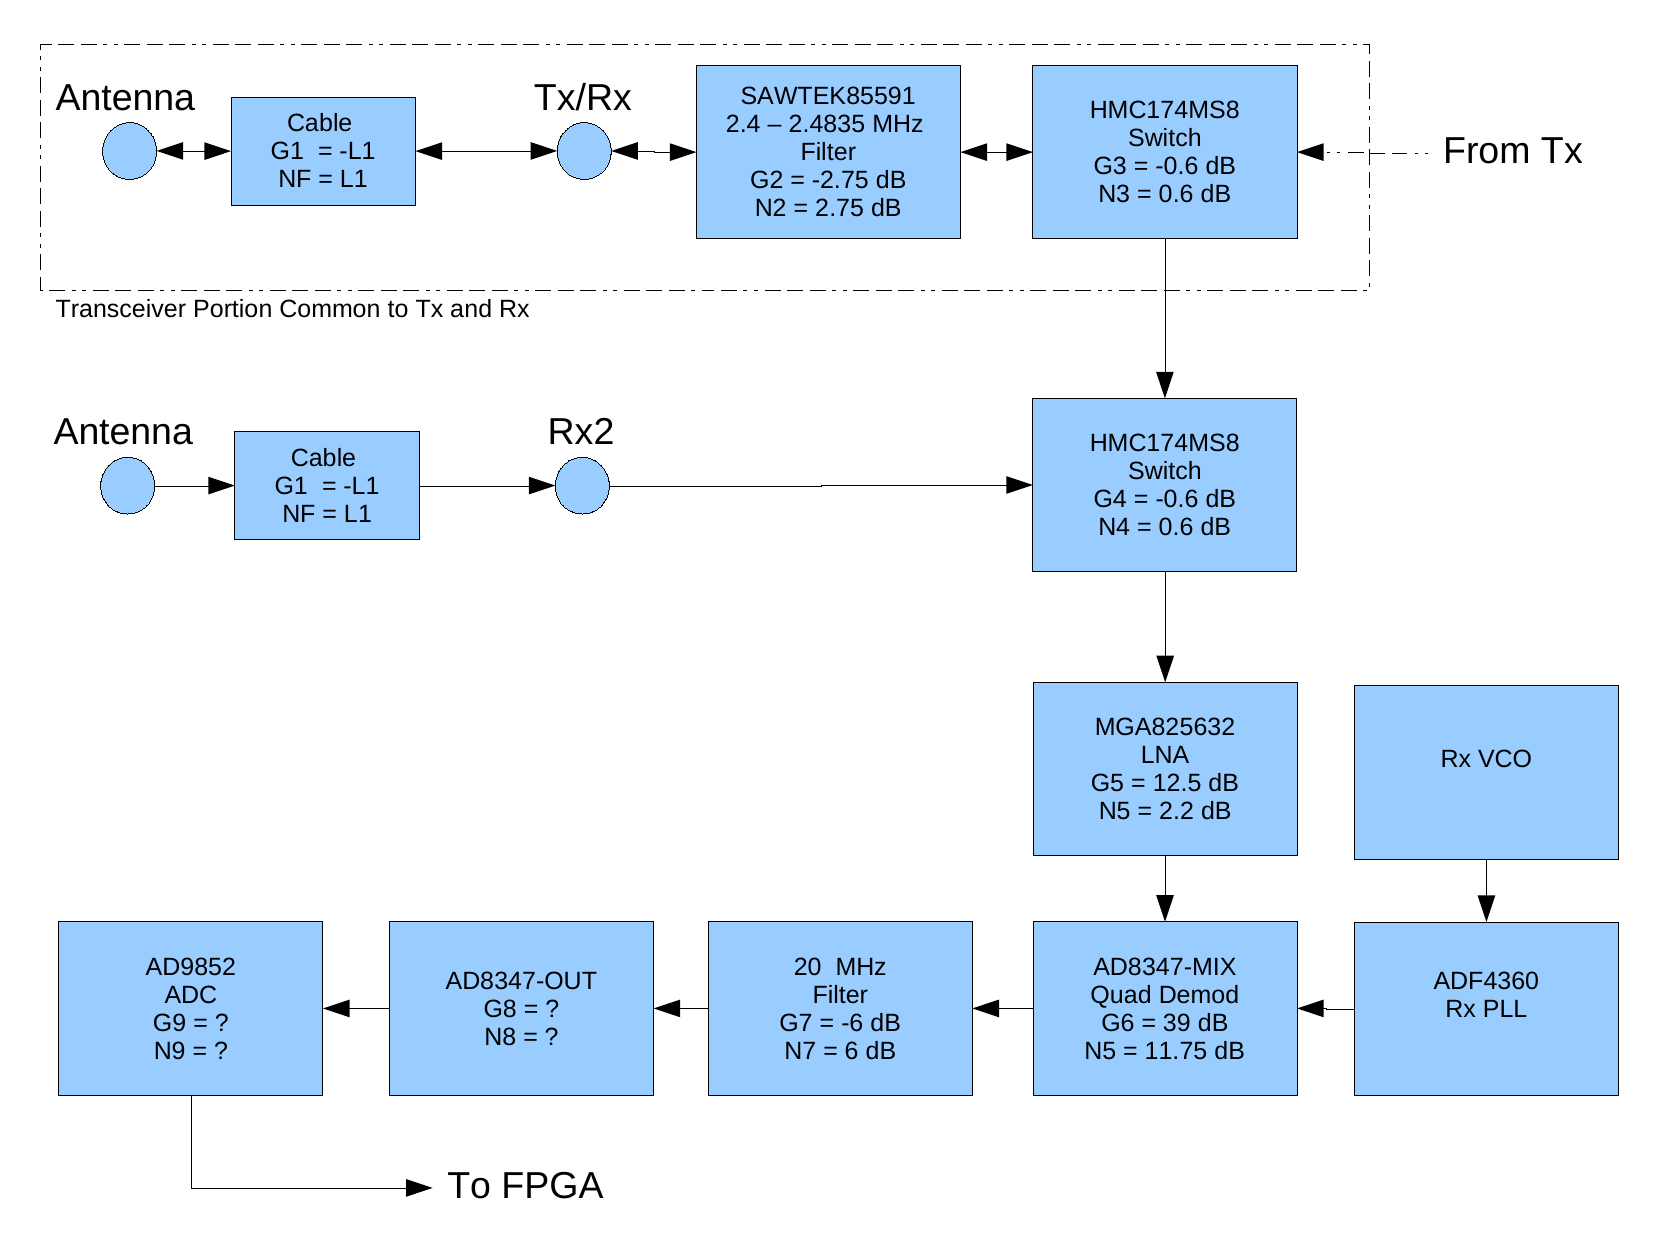

SAWTEK85591
2.4 – 2.4835 MHz
Filter
G2 = -2.75 dB
N2 = 2.75 dB
HMC174MS8
Switch
G3 = -0.6 dB
N3 = 0.6 dB
Antenna
Tx/Rx
Cable
G1 = -L1
NF = L1
From Tx
Transceiver Portion Common to Tx and Rx
HMC174MS8
Switch
G4 = -0.6 dB
N4 = 0.6 dB
Antenna
Rx2
Cable
G1 = -L1
NF = L1
MGA825632
LNA
G5 = 12.5 dB
N5 = 2.2 dB
Rx VCO
AD9852
ADC
G9 = ?
N9 = ?
AD8347-OUT
G8 = ?
N8 = ?
20 MHz
Filter
G7 = -6 dB
N7 = 6 dB
AD8347-MIX
Quad Demod
G6 = 39 dB
N5 = 11.75 dB
ADF4360
Rx PLL
To FPGA